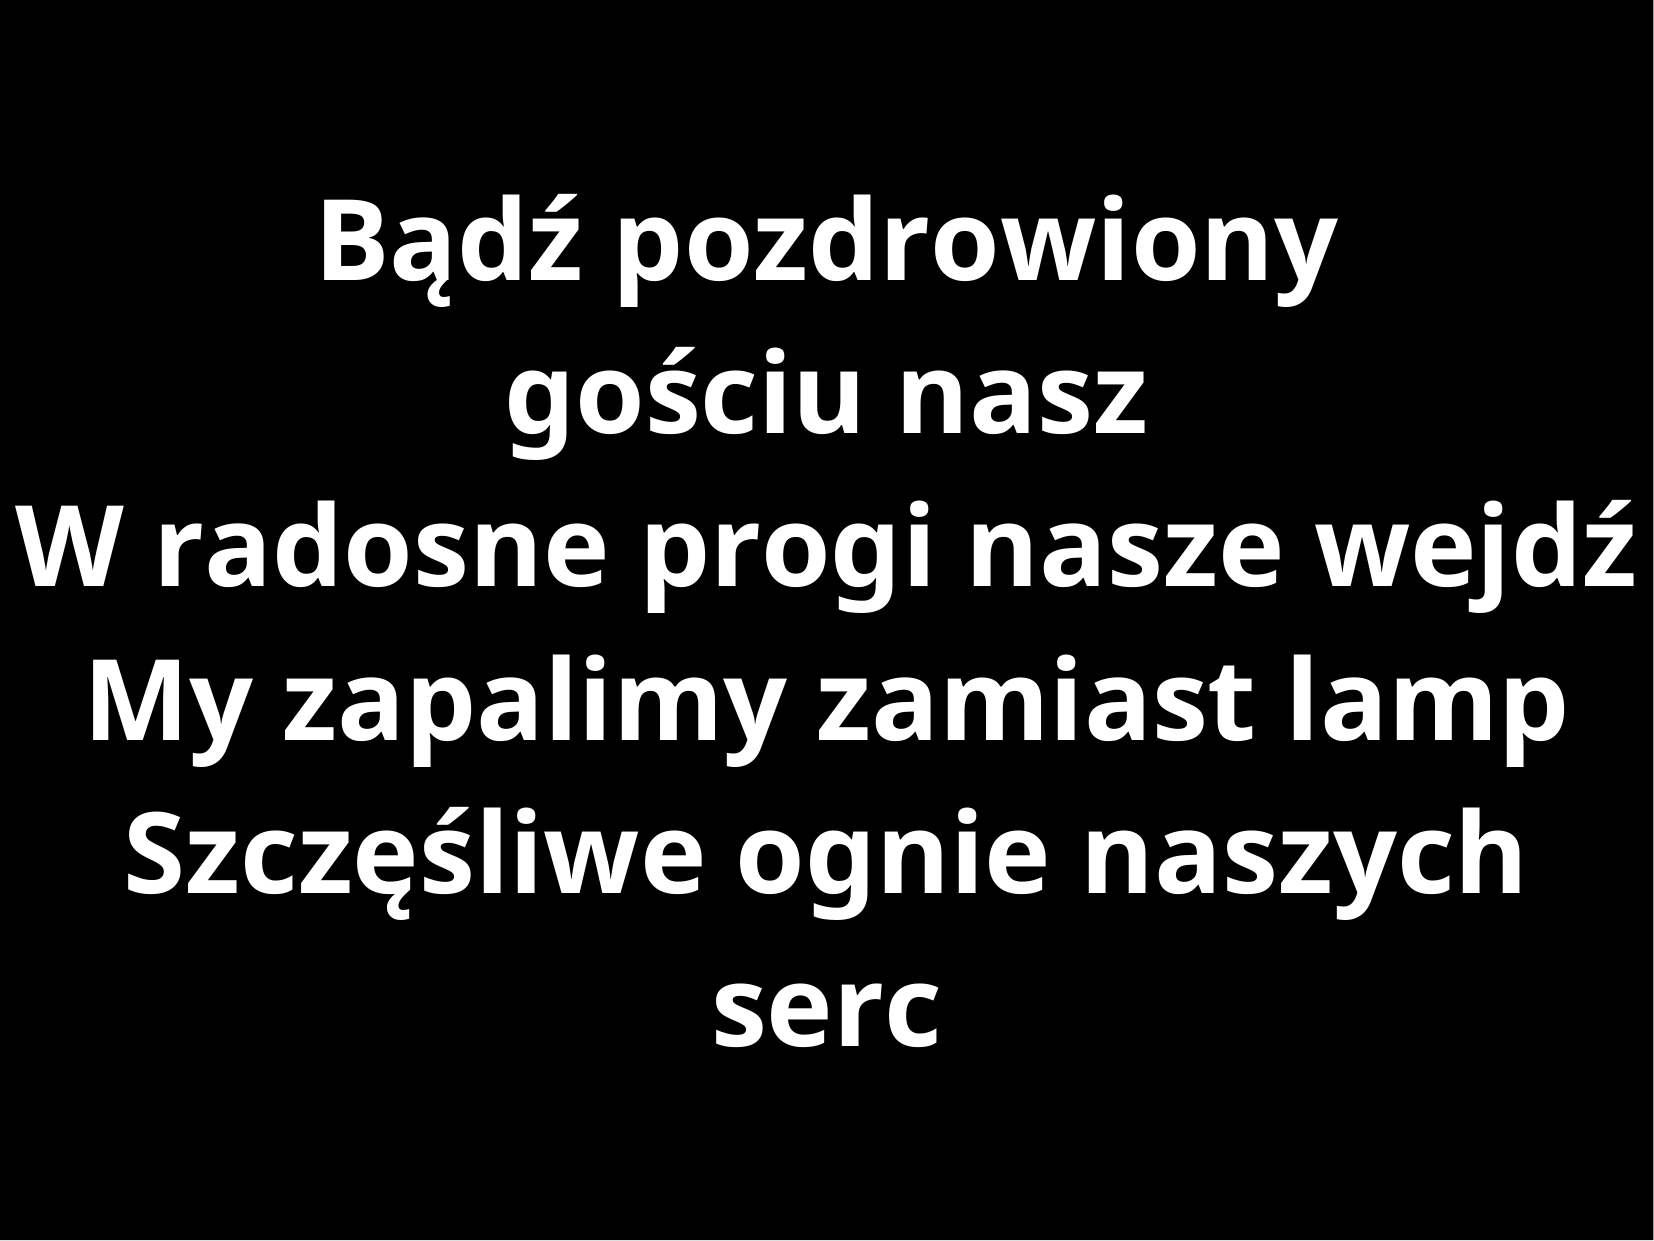

# Bądź pozdrowiony gościu nasz W radosne progi nasze wejdź My zapalimy zamiast lamp Szczęśliwe ognie naszych serc